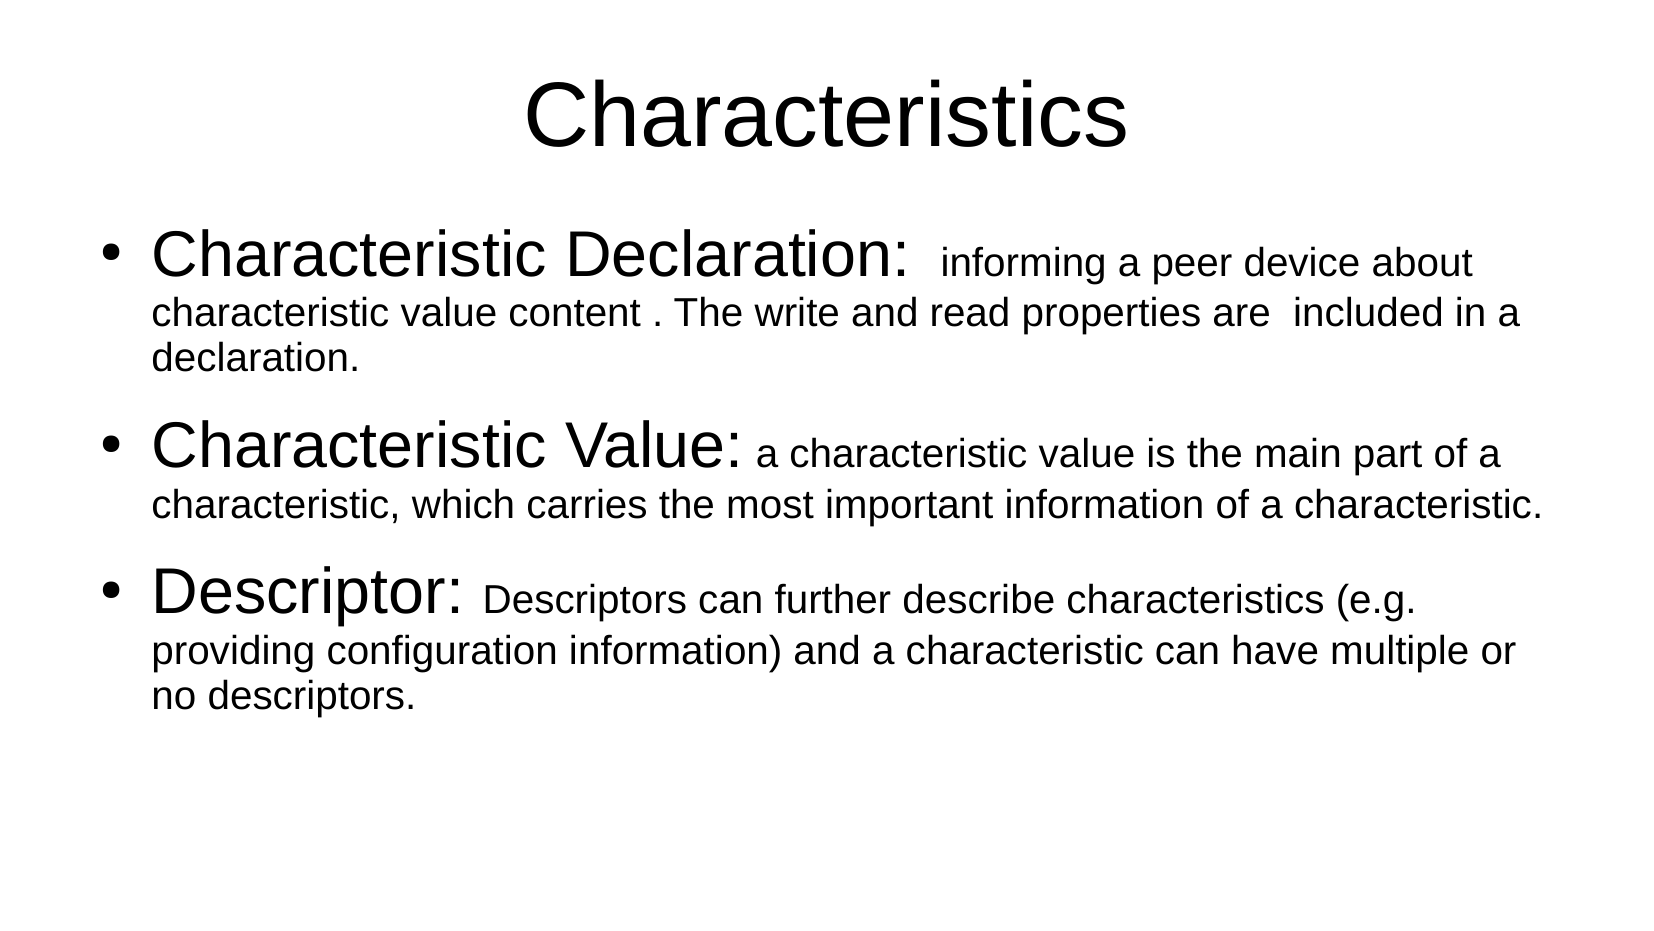

# Characteristics
Characteristic Declaration: informing a peer device about characteristic value content . The write and read properties are included in a declaration.
Characteristic Value: a characteristic value is the main part of a characteristic, which carries the most important information of a characteristic.
Descriptor: Descriptors can further describe characteristics (e.g. providing configuration information) and a characteristic can have multiple or no descriptors.